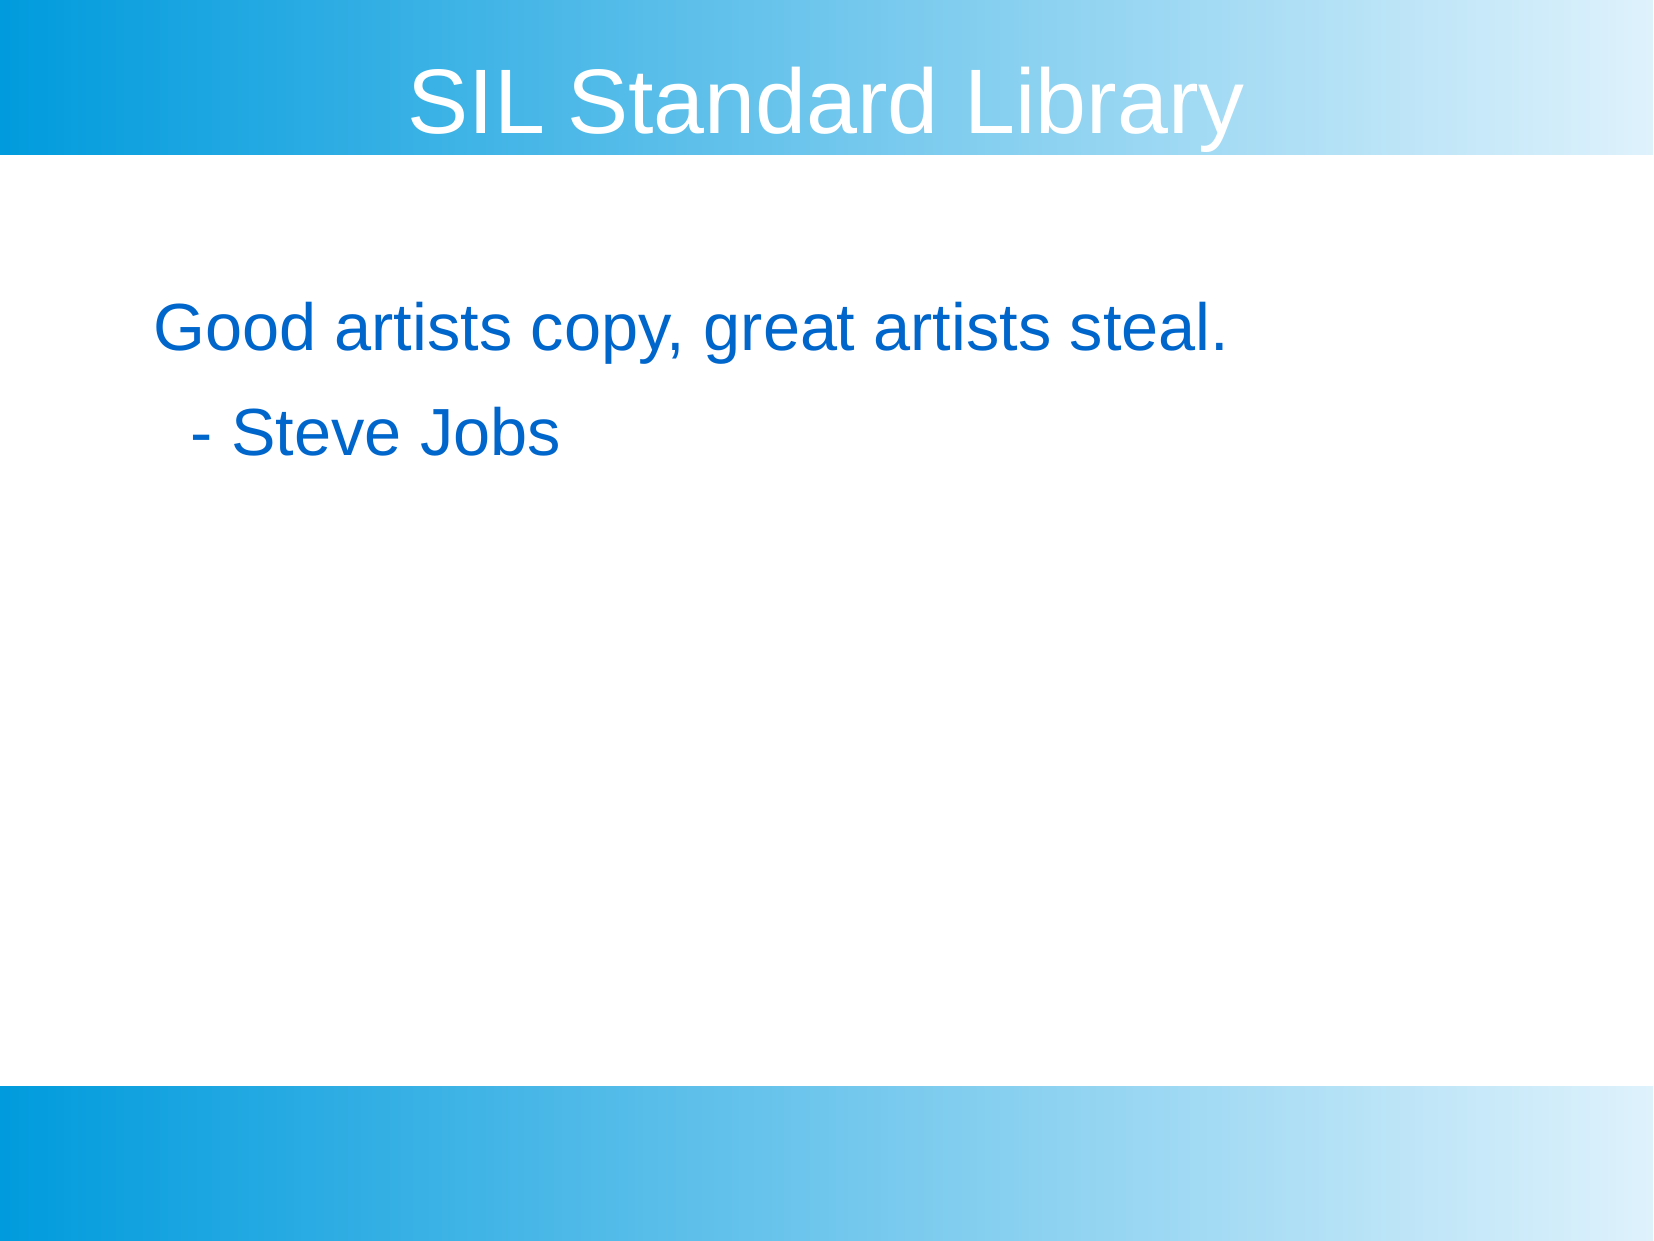

# SIL Standard Library
Good artists copy, great artists steal.
 - Steve Jobs